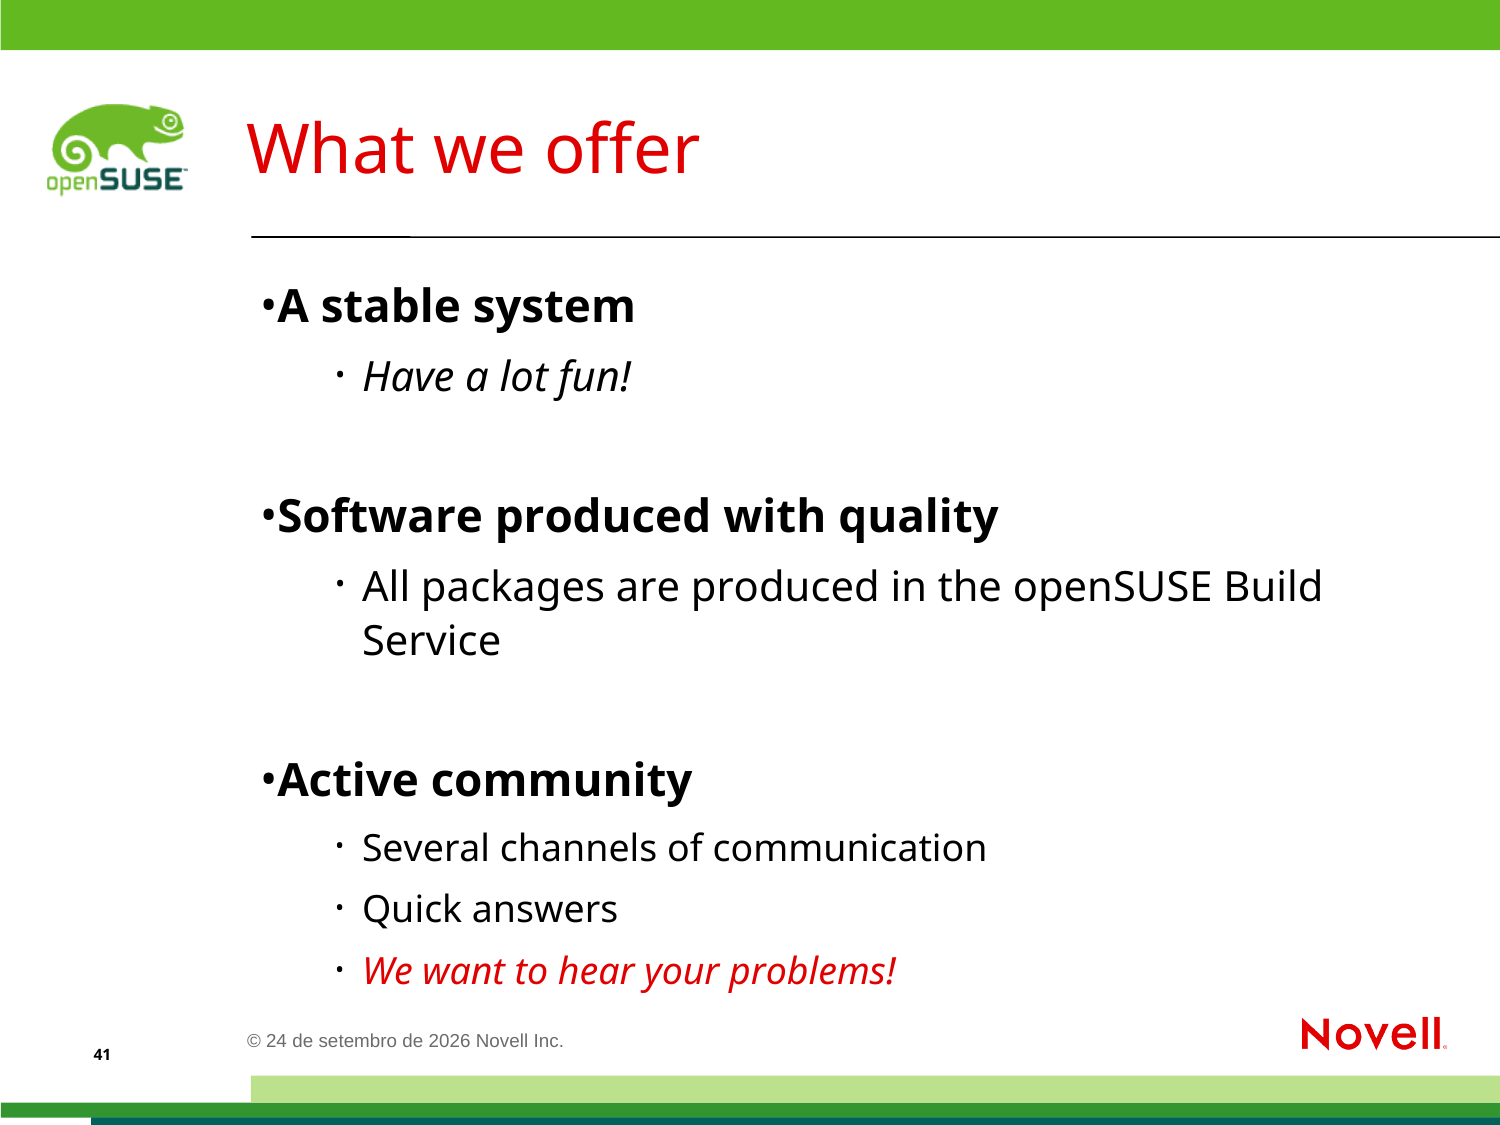

# What we offer
A stable system
Have a lot fun!
Software produced with quality
All packages are produced in the openSUSE Build Service
Active community
Several channels of communication
Quick answers
We want to hear your problems!